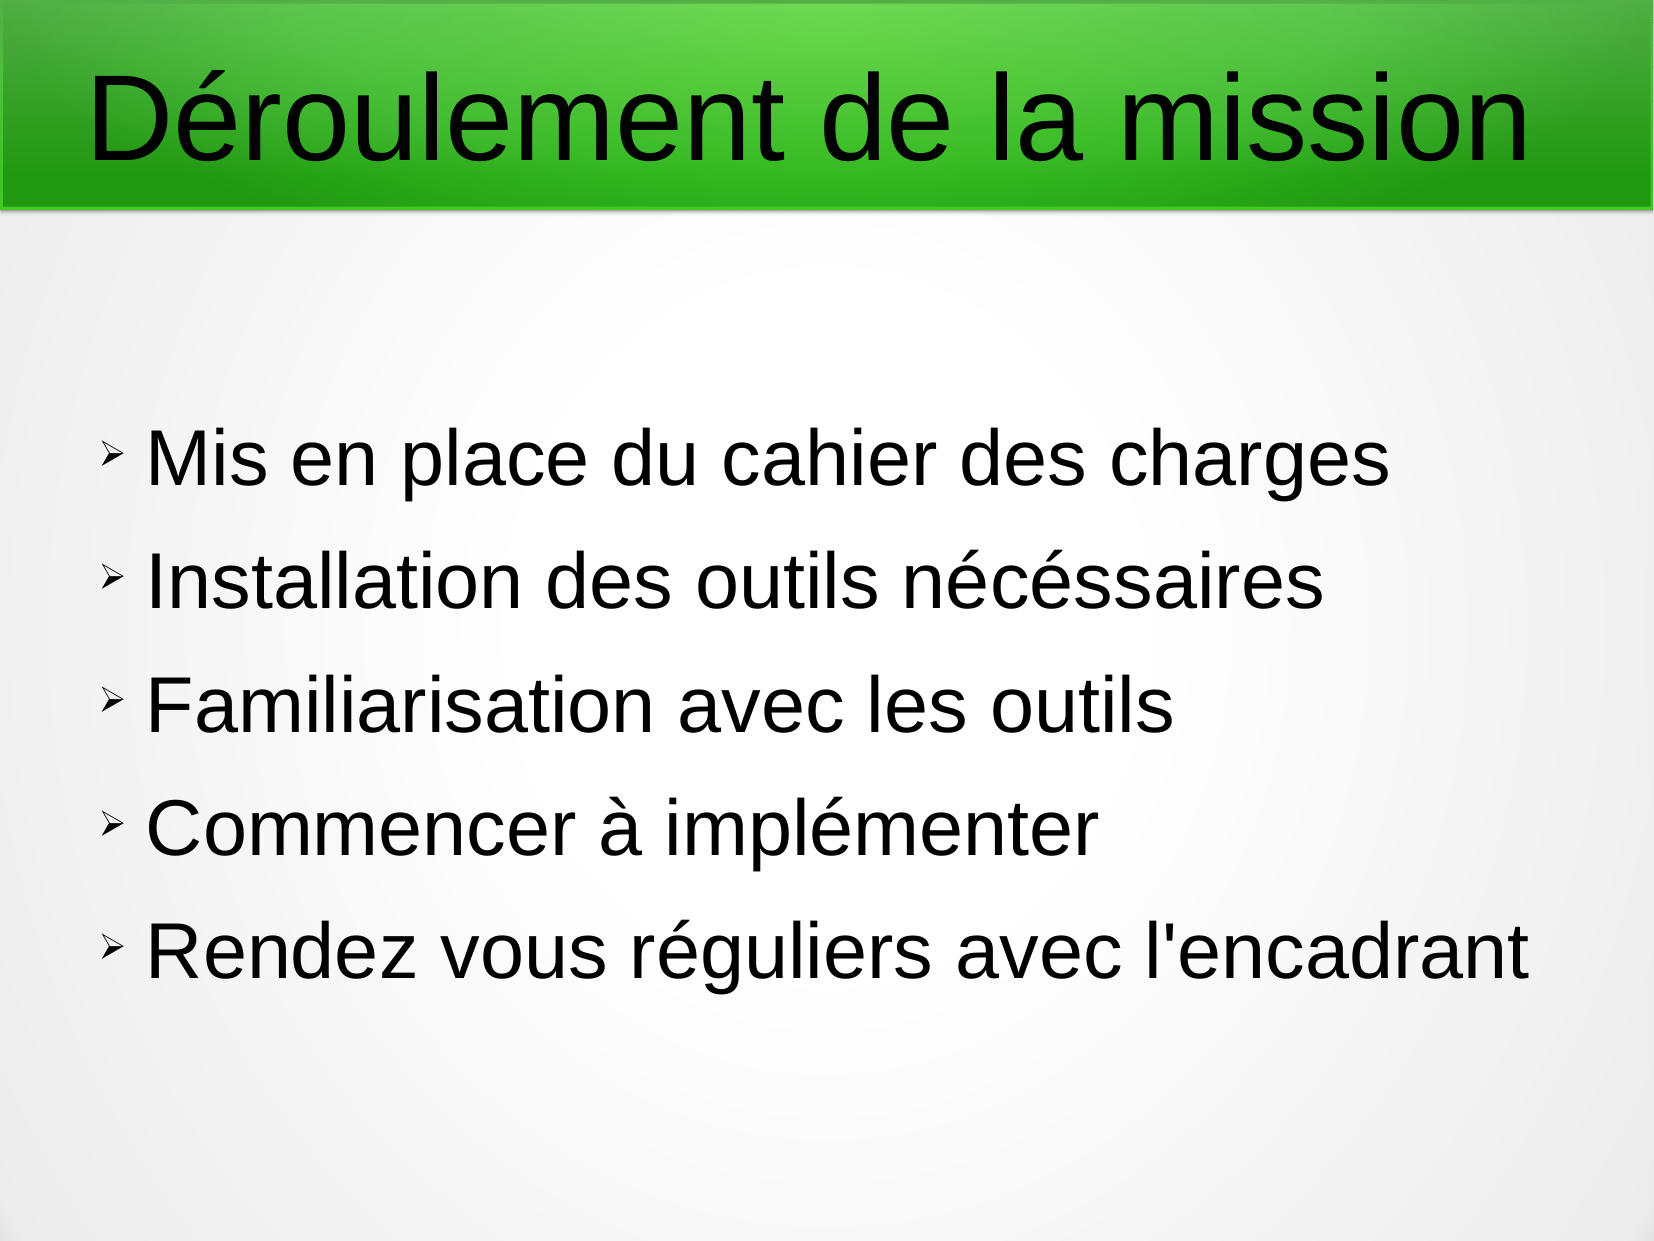

# Déroulement de la mission
Mis en place du cahier des charges
Installation des outils nécéssaires
Familiarisation avec les outils
Commencer à implémenter
Rendez vous réguliers avec l'encadrant